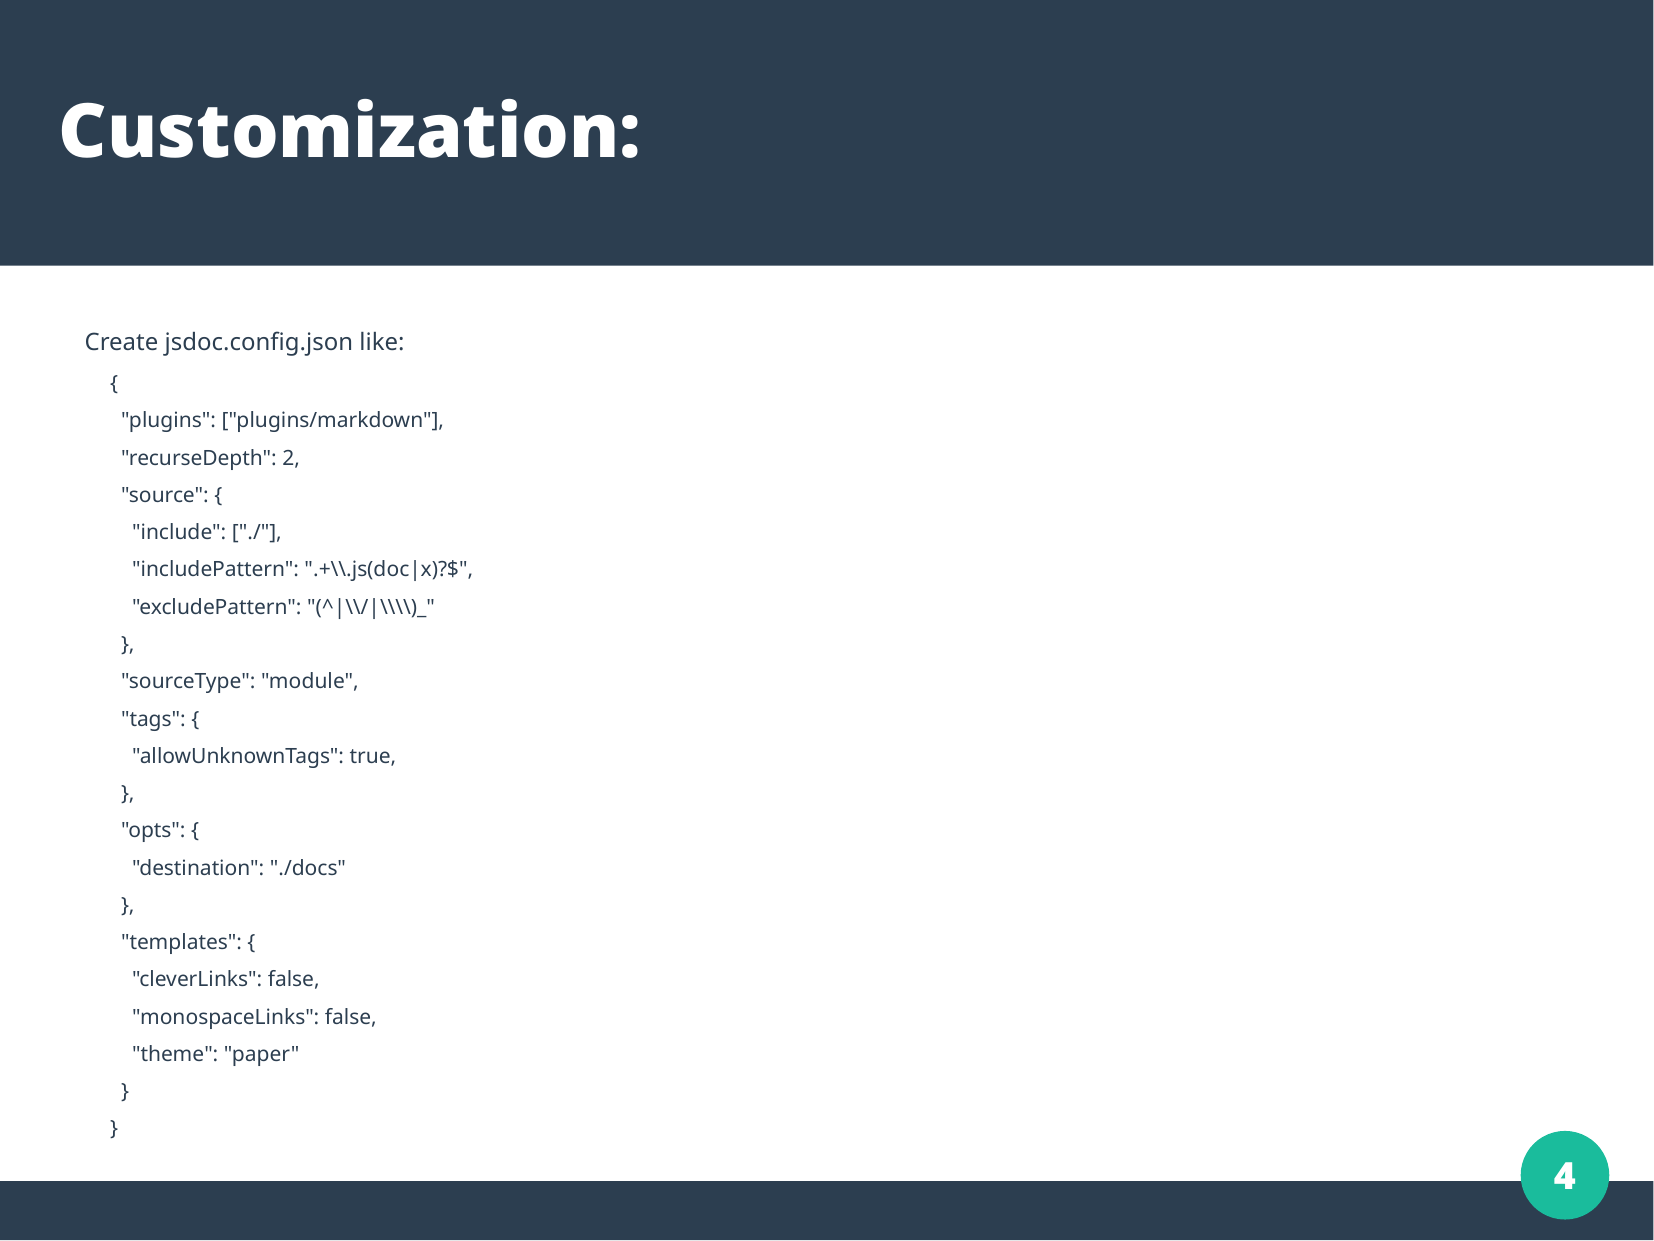

# Customization:
Create jsdoc.config.json like:
{
 "plugins": ["plugins/markdown"],
 "recurseDepth": 2,
 "source": {
 "include": ["./"],
 "includePattern": ".+\\.js(doc|x)?$",
 "excludePattern": "(^|\\/|\\\\)_"
 },
 "sourceType": "module",
 "tags": {
 "allowUnknownTags": true,
 },
 "opts": {
 "destination": "./docs"
 },
 "templates": {
 "cleverLinks": false,
 "monospaceLinks": false,
 "theme": "paper"
 }
}
4